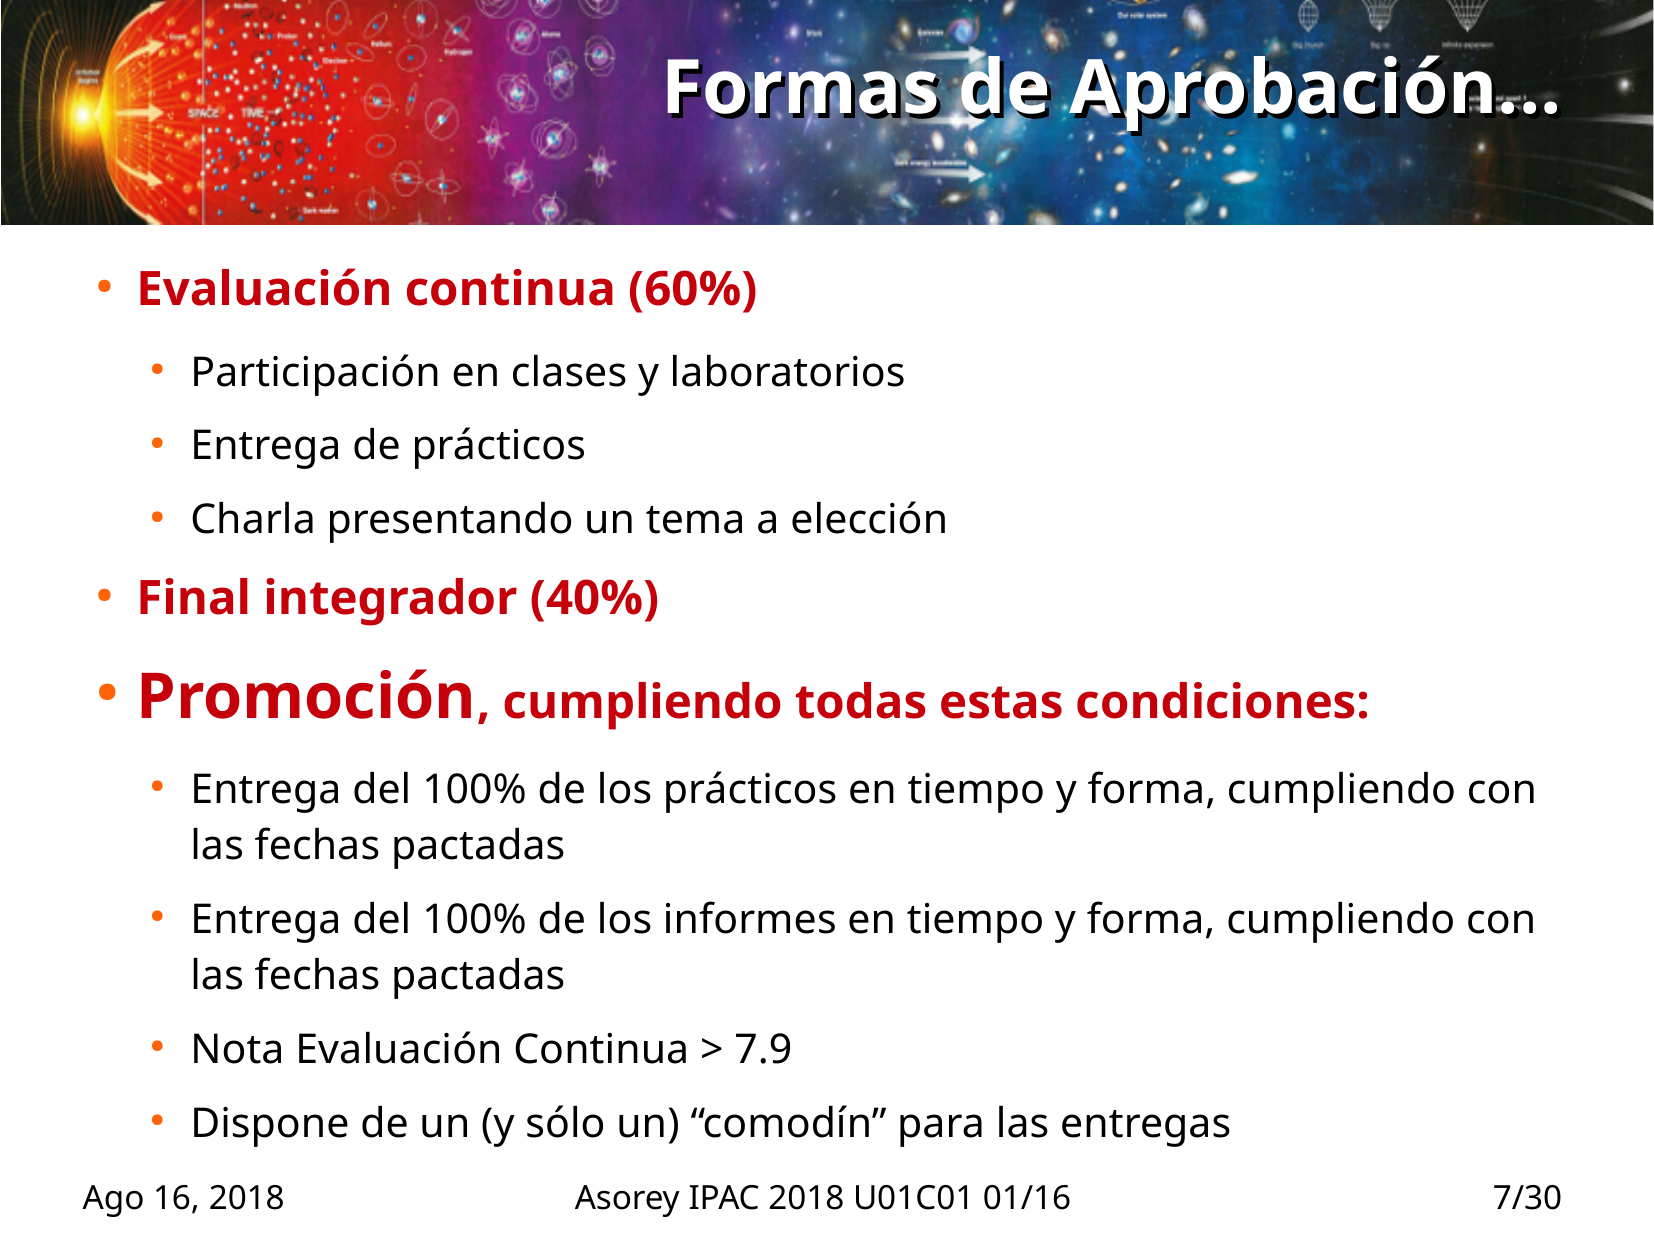

# Formas de Aprobación...
Evaluación continua (60%)
Participación en clases y laboratorios
Entrega de prácticos
Charla presentando un tema a elección
Final integrador (40%)
Promoción, cumpliendo todas estas condiciones:
Entrega del 100% de los prácticos en tiempo y forma, cumpliendo con las fechas pactadas
Entrega del 100% de los informes en tiempo y forma, cumpliendo con las fechas pactadas
Nota Evaluación Continua > 7.9
Dispone de un (y sólo un) “comodín” para las entregas
Ago 16, 2018
Asorey IPAC 2018 U01C01 01/16
7